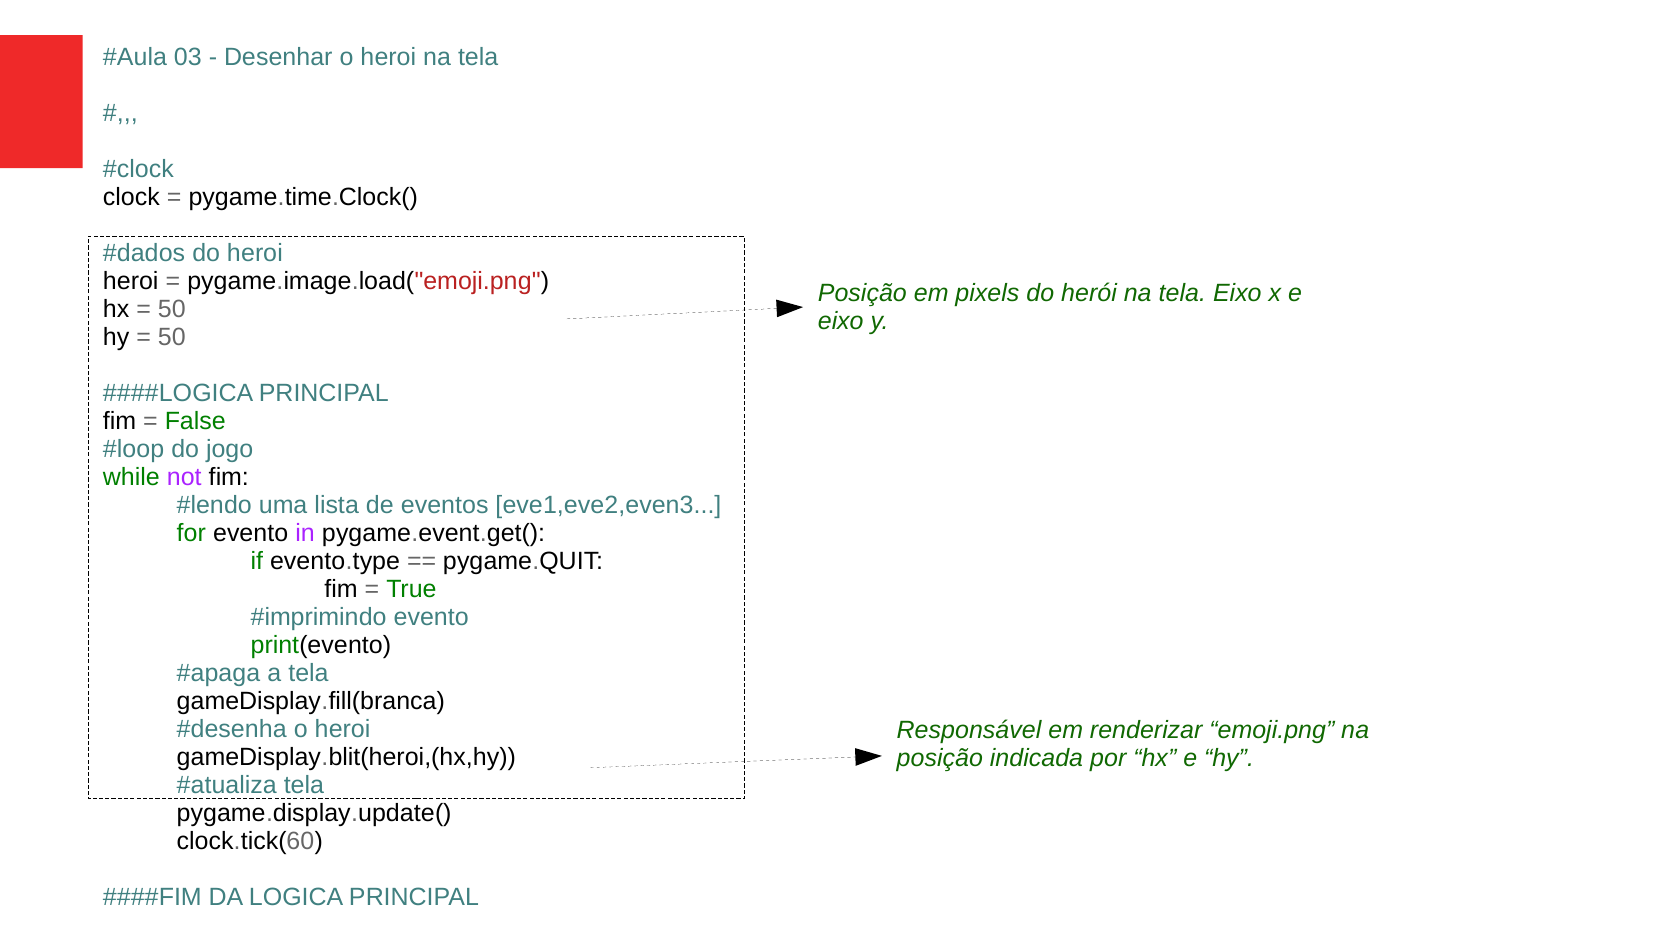

#Aula 03 - Desenhar o heroi na tela
#,,,
#clock
clock = pygame.time.Clock()
#dados do heroi
heroi = pygame.image.load("emoji.png")
hx = 50
hy = 50
####LOGICA PRINCIPAL
fim = False
#loop do jogo
while not fim:
	#lendo uma lista de eventos [eve1,eve2,even3...]
	for evento in pygame.event.get():
		if evento.type == pygame.QUIT:
			fim = True
		#imprimindo evento
		print(evento)
	#apaga a tela
	gameDisplay.fill(branca)
	#desenha o heroi
	gameDisplay.blit(heroi,(hx,hy))
	#atualiza tela
	pygame.display.update()
	clock.tick(60)
####FIM DA LOGICA PRINCIPAL
Posição em pixels do herói na tela. Eixo x e eixo y.
Responsável em renderizar “emoji.png” na posição indicada por “hx” e “hy”.